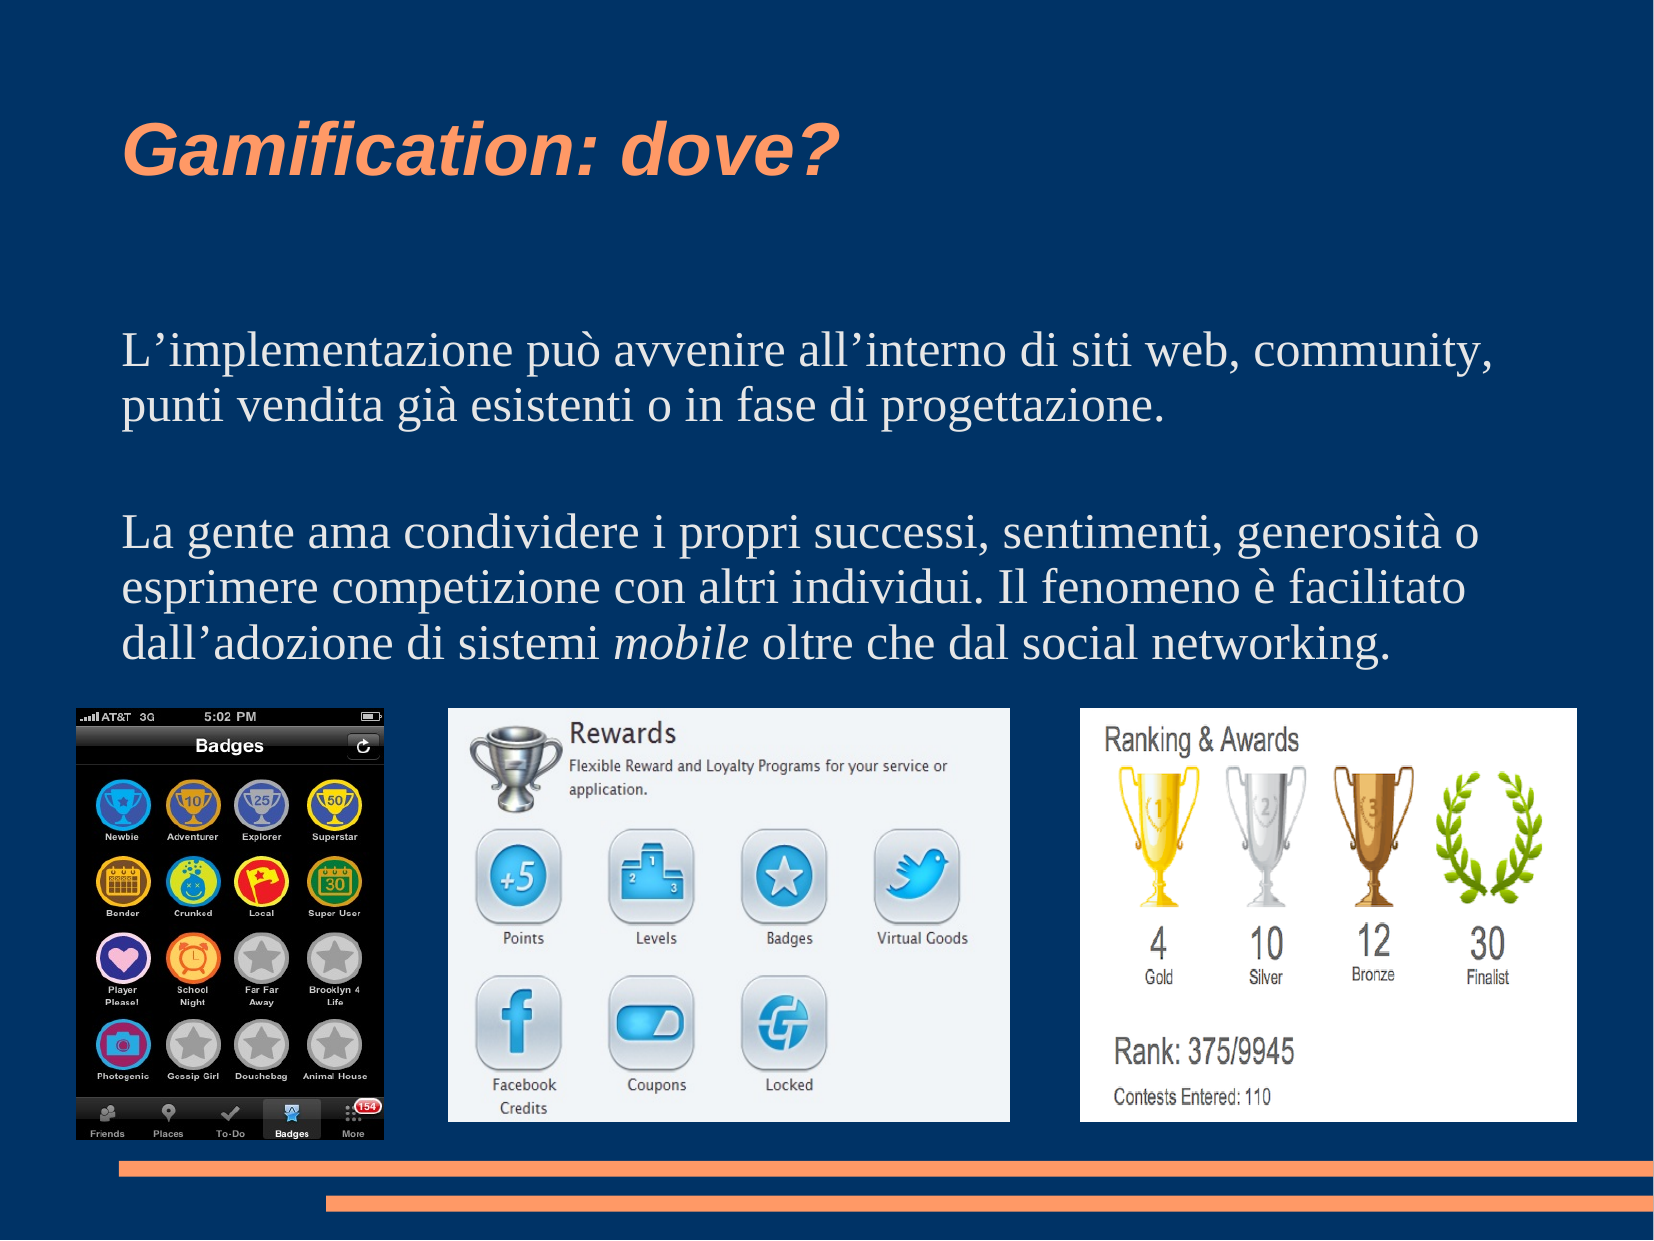

# Gamification: dove?
L’implementazione può avvenire all’interno di siti web, community, punti vendita già esistenti o in fase di progettazione.
La gente ama condividere i propri successi, sentimenti, generosità o esprimere competizione con altri individui. Il fenomeno è facilitato dall’adozione di sistemi mobile oltre che dal social networking.